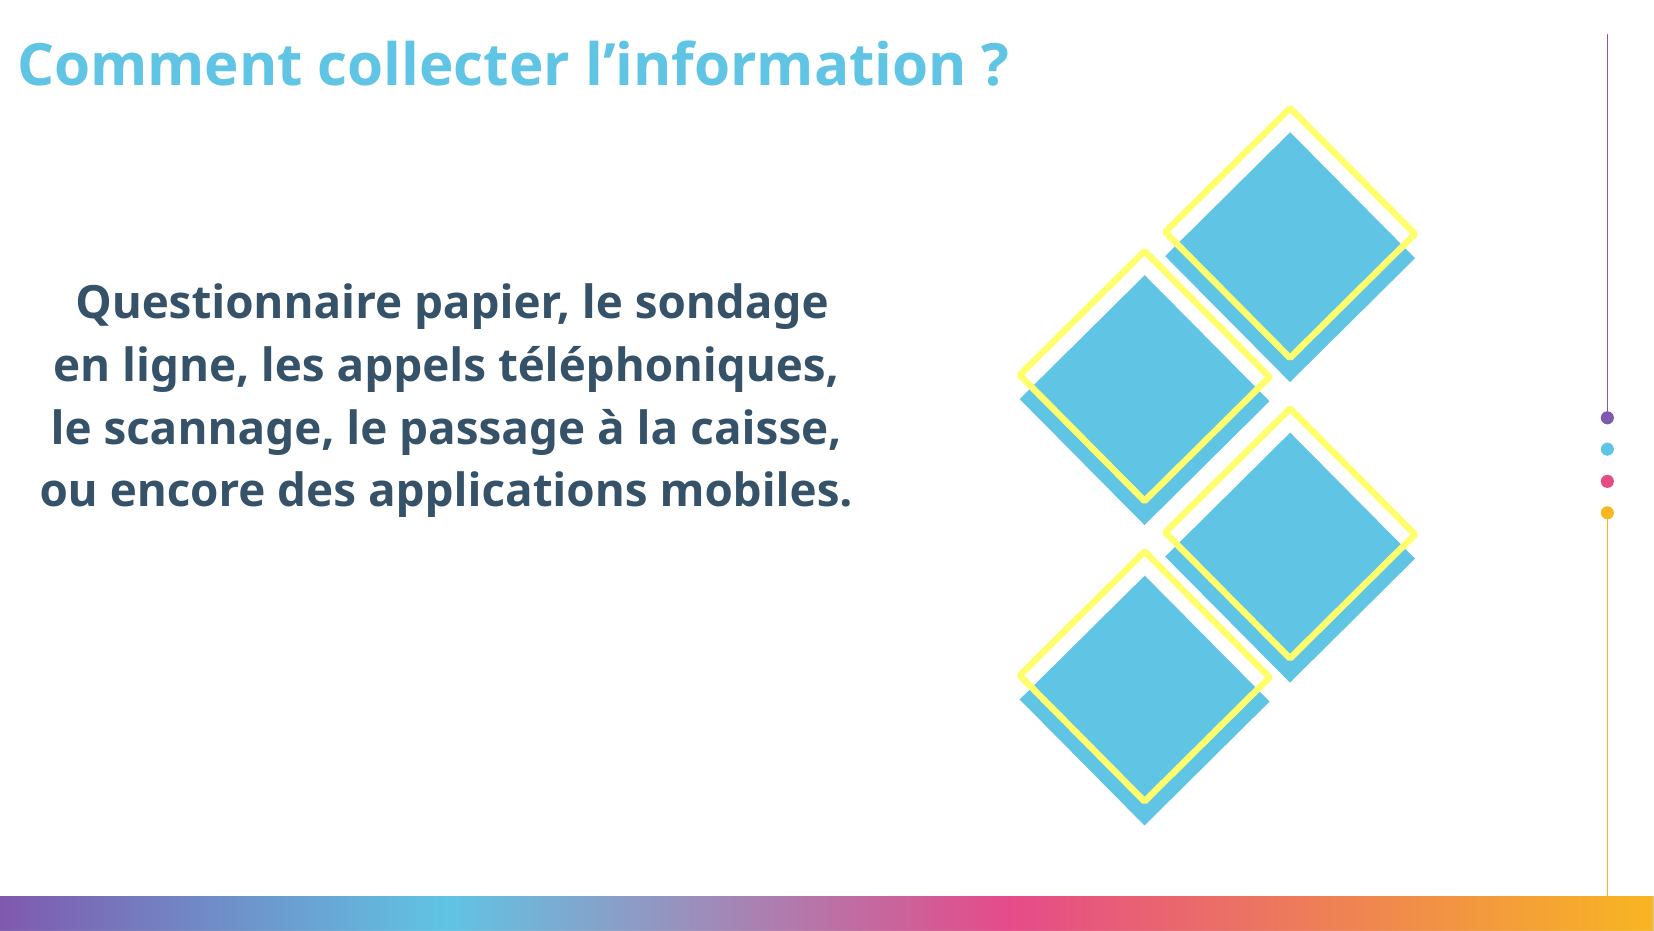

# Comment collecter l’information ?
 Questionnaire papier, le sondage en ligne, les appels téléphoniques, le scannage, le passage à la caisse, ou encore des applications mobiles.